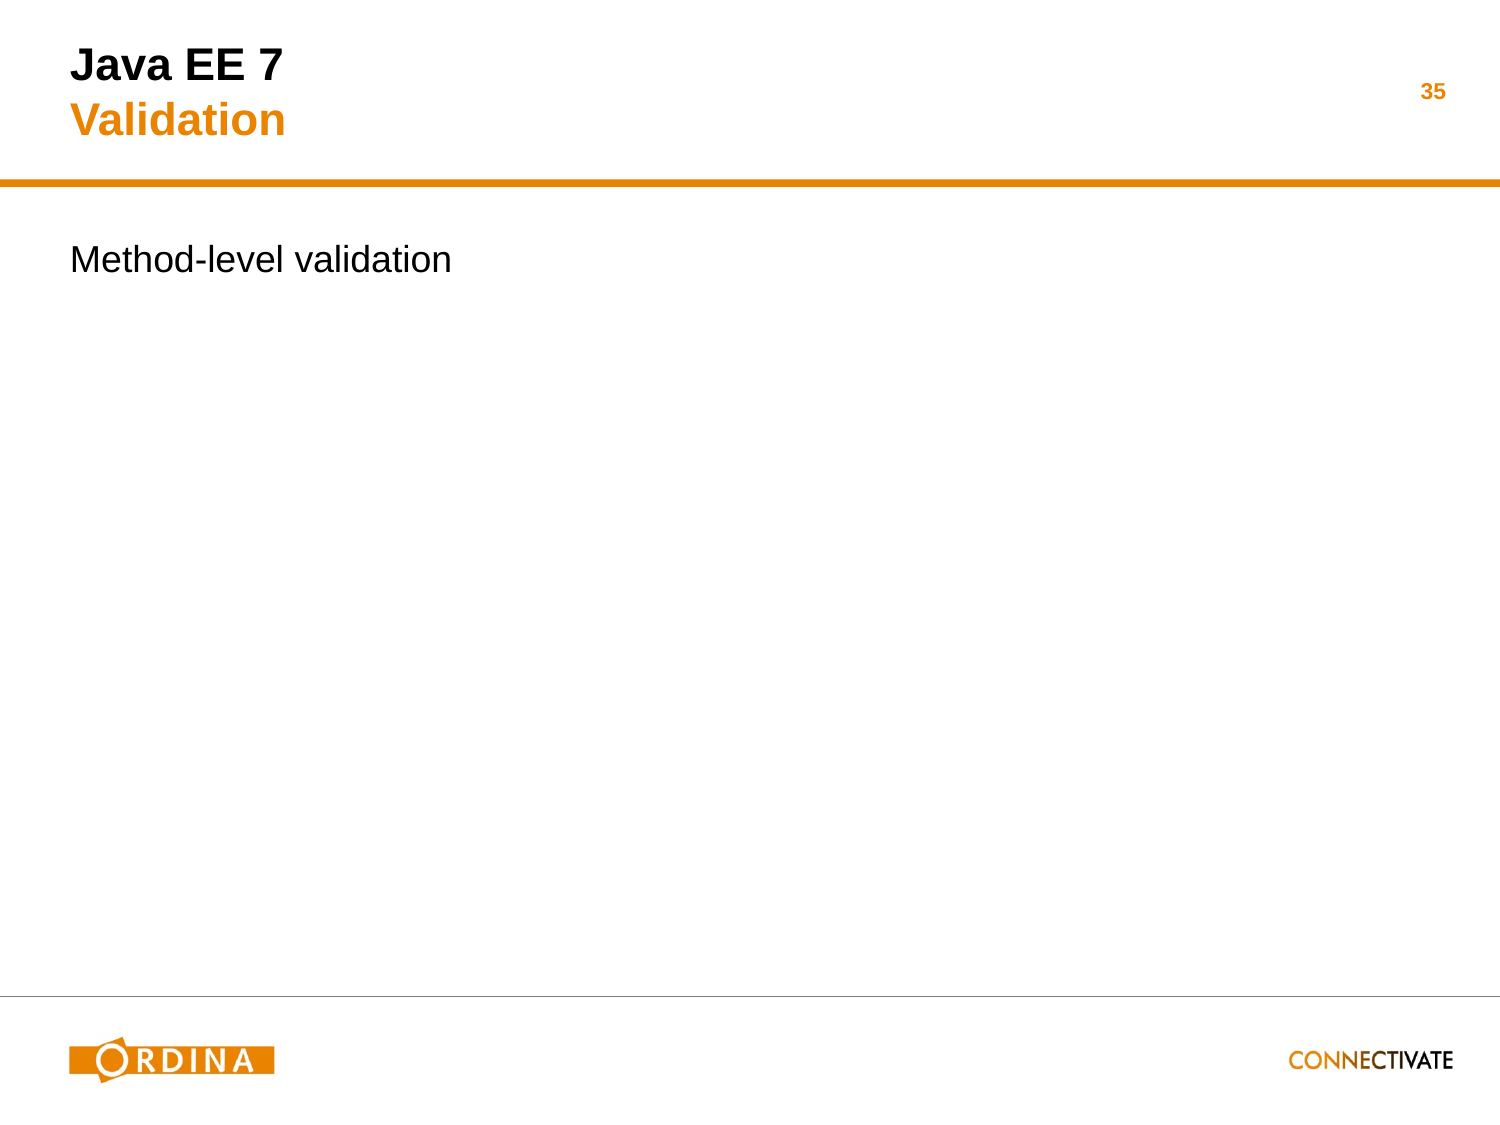

# Java EE 7 Validation
Method-level validation